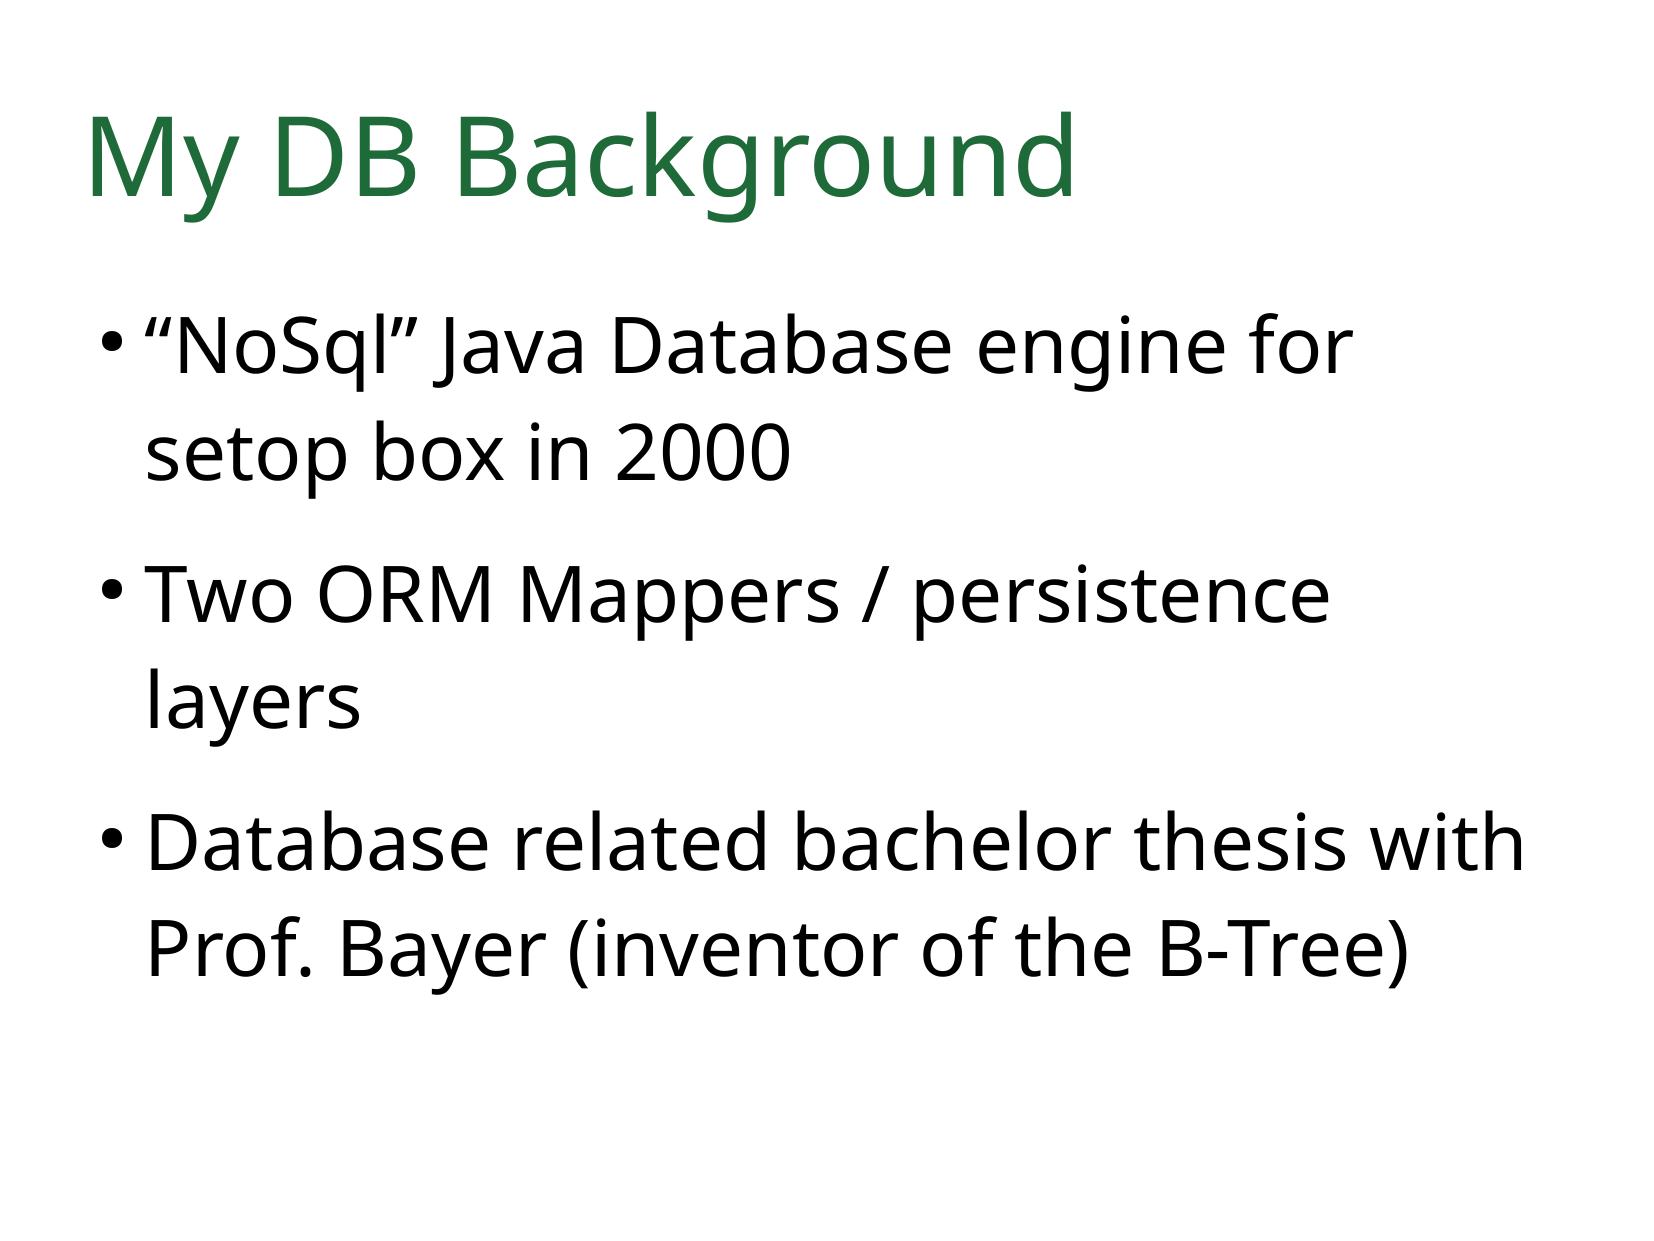

# My DB Background
“NoSql” Java Database engine for setop box in 2000
Two ORM Mappers / persistence layers
Database related bachelor thesis with Prof. Bayer (inventor of the B-Tree)